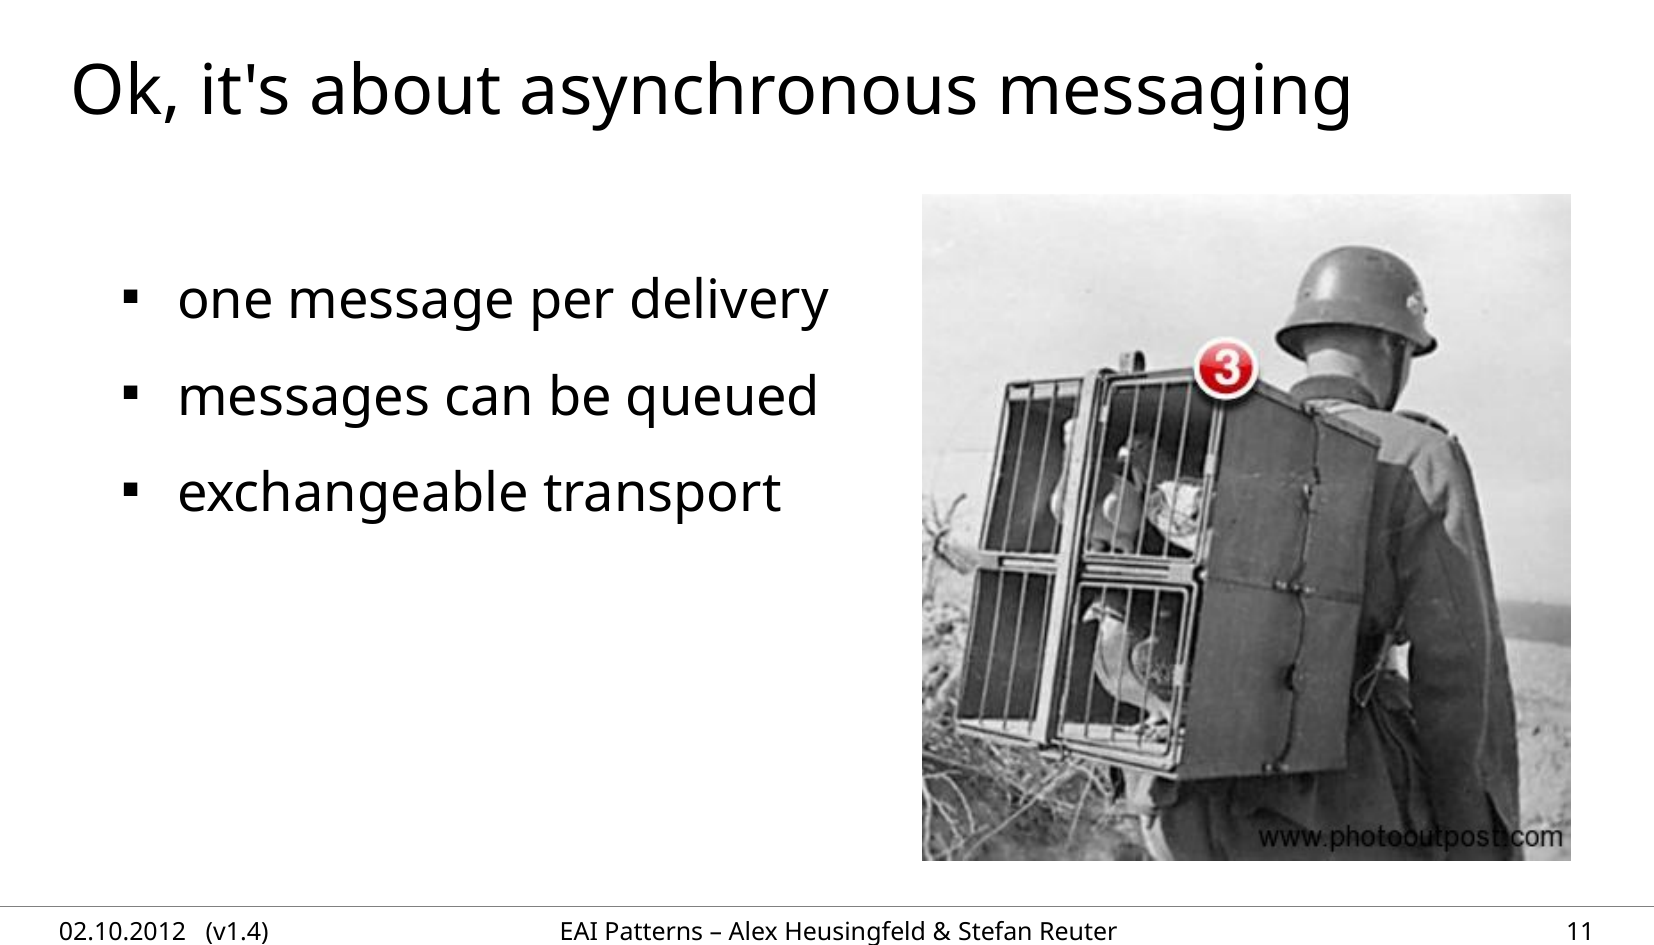

# Ok, it's about asynchronous messaging
one message per delivery
messages can be queued
exchangeable transport
2012-08-30
EAI Patterns - Alex Heusingfeld & Stefan Reuter
11